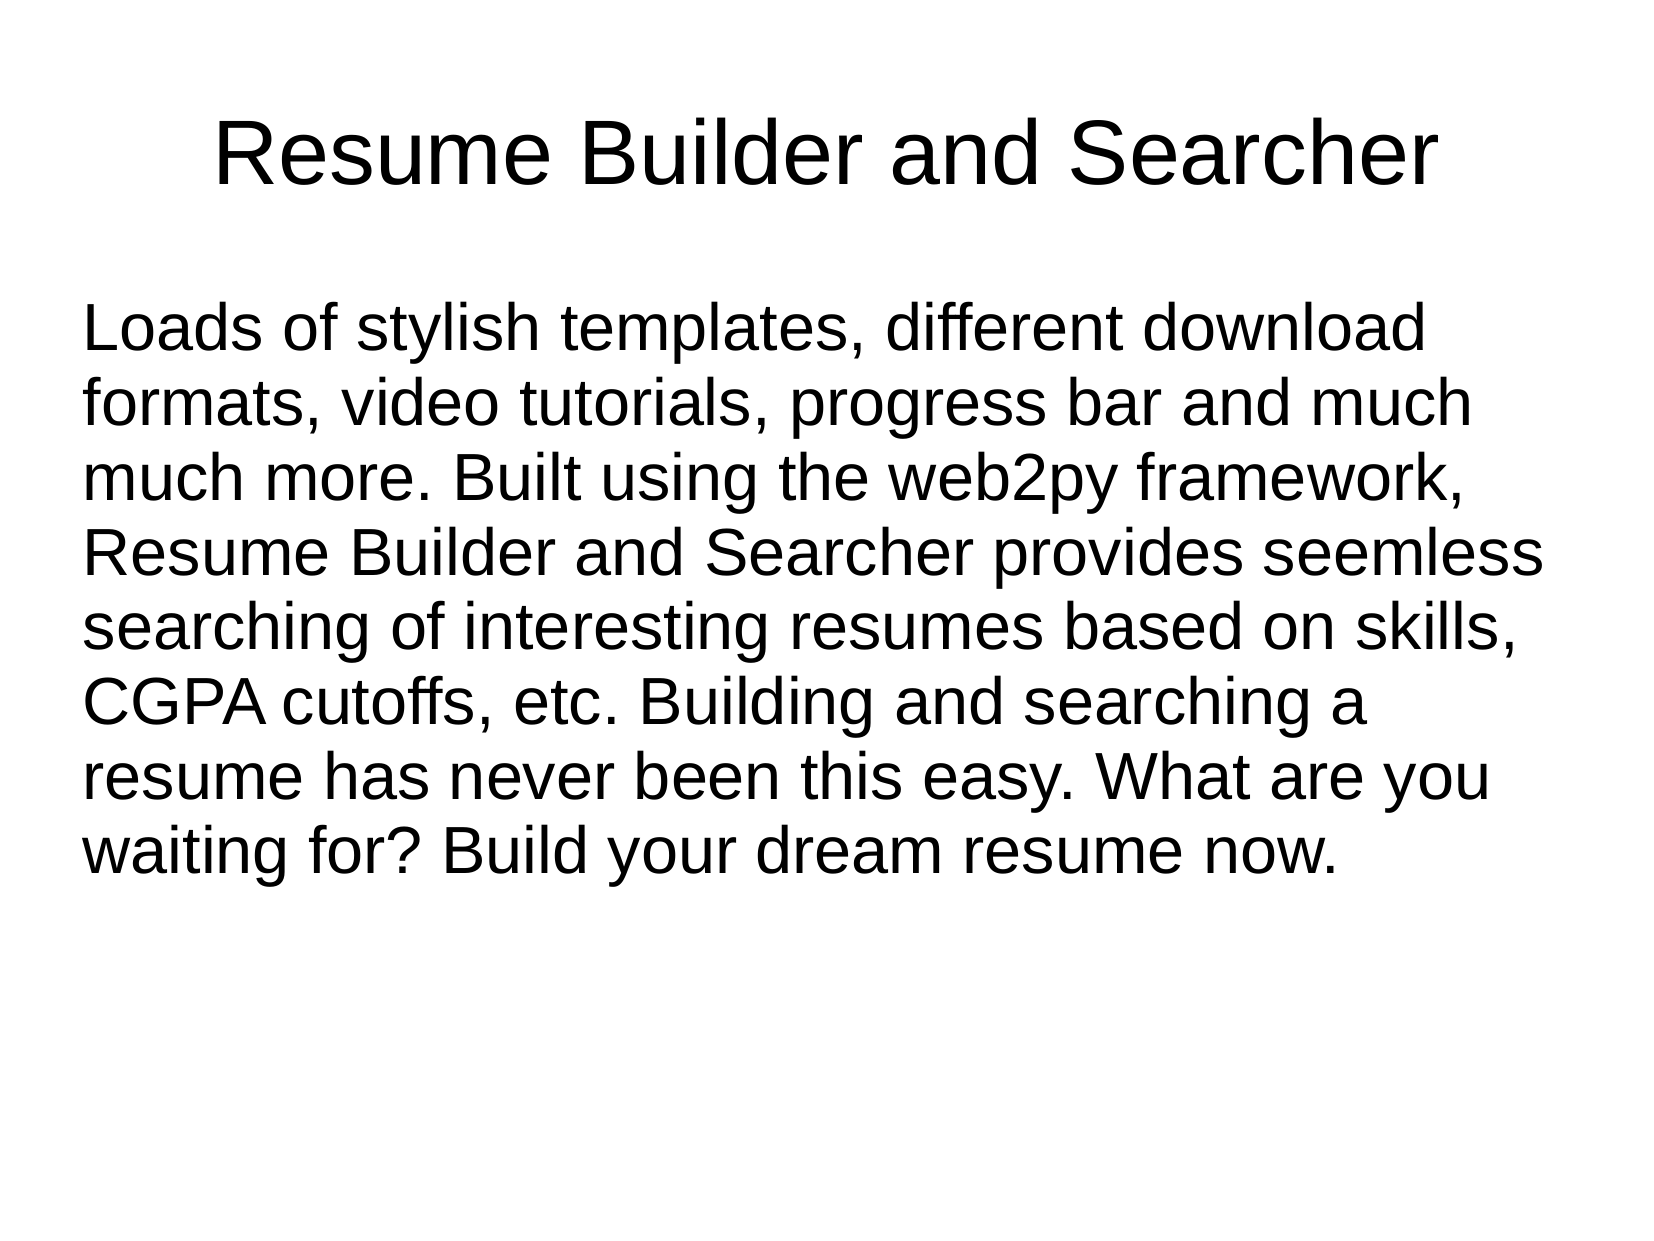

# Resume Builder and Searcher
Loads of stylish templates, different download formats, video tutorials, progress bar and much much more. Built using the web2py framework, Resume Builder and Searcher provides seemless searching of interesting resumes based on skills, CGPA cutoffs, etc. Building and searching a resume has never been this easy. What are you waiting for? Build your dream resume now.